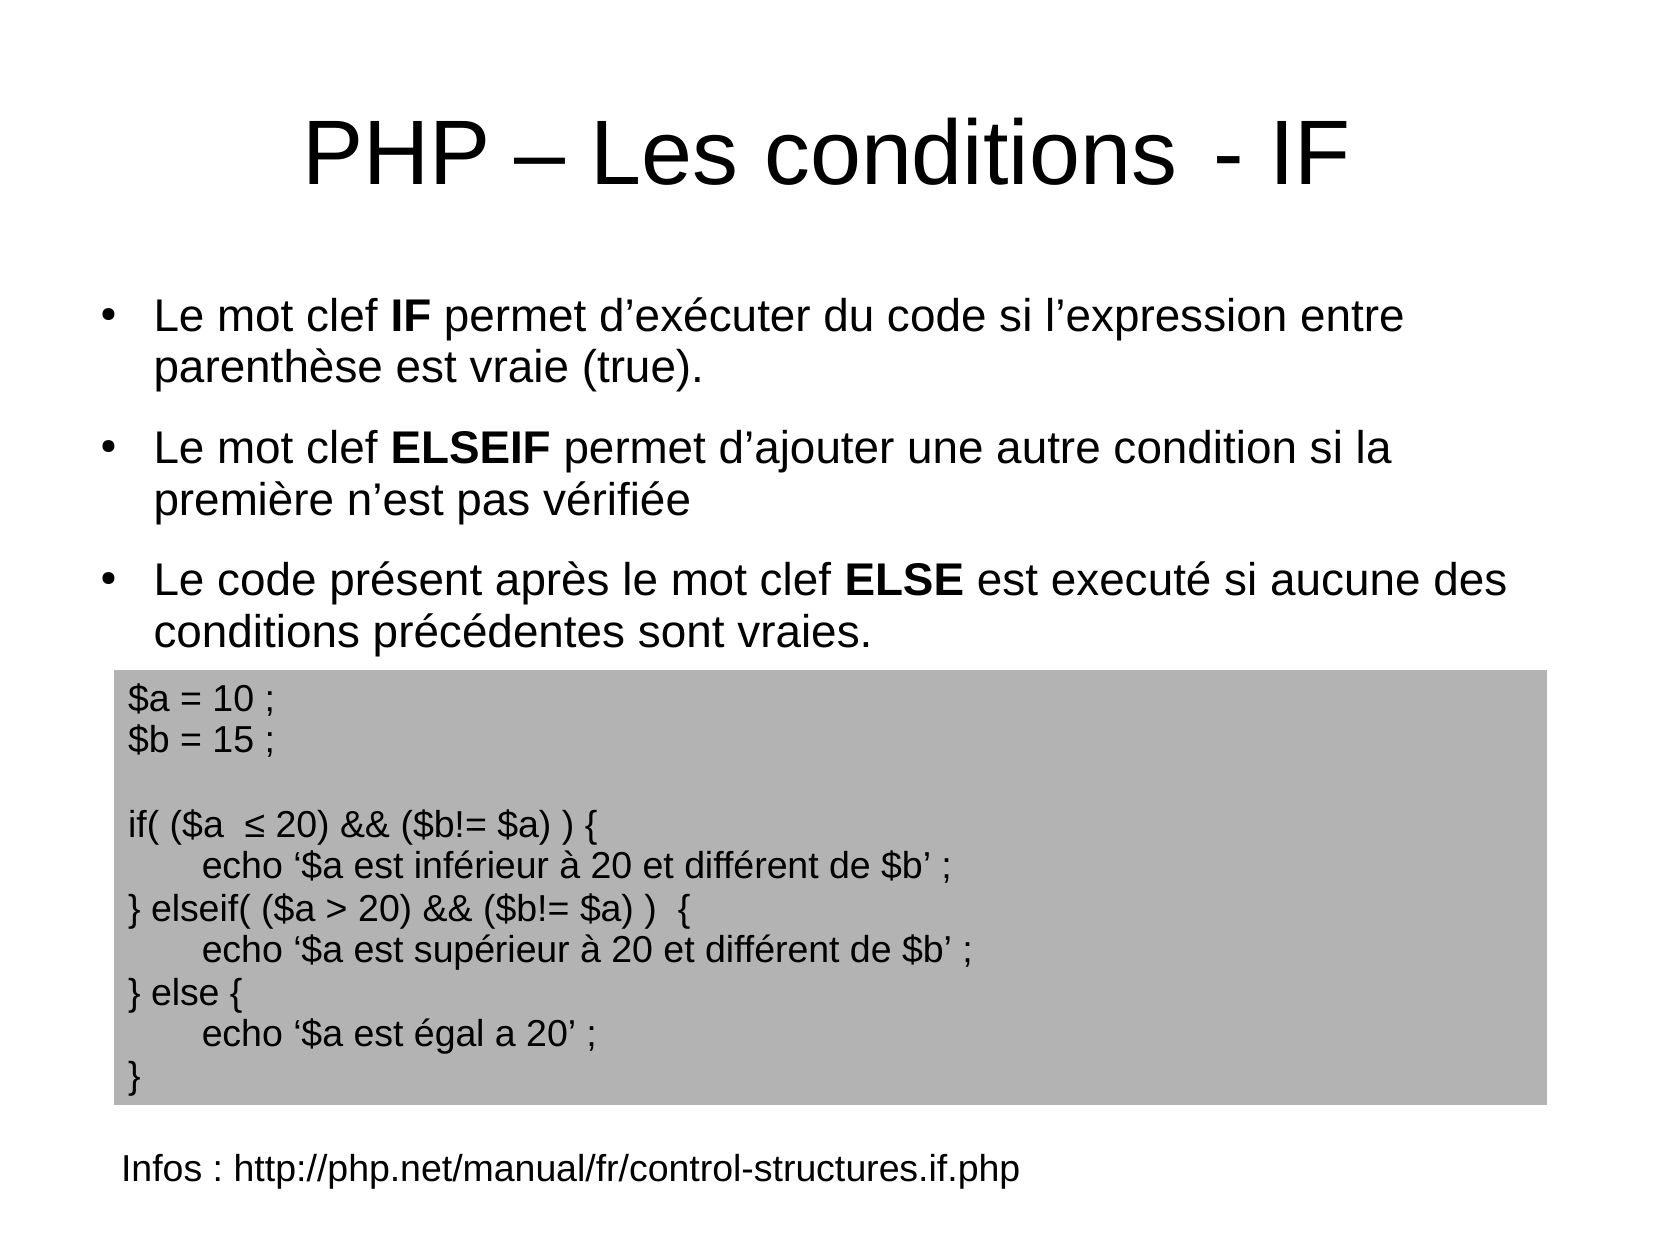

# PHP – Les conditions	 - IF
Le mot clef IF permet d’exécuter du code si l’expression entre parenthèse est vraie (true).
Le mot clef ELSEIF permet d’ajouter une autre condition si la première n’est pas vérifiée
Le code présent après le mot clef ELSE est executé si aucune des conditions précédentes sont vraies.
| $a = 10 ; $b = 15 ; if( ($a  ≤ 20) && ($b!= $a) ) { echo ‘$a est inférieur à 20 et différent de $b’ ; } elseif( ($a > 20) && ($b!= $a) ) { echo ‘$a est supérieur à 20 et différent de $b’ ; } else { echo ‘$a est égal a 20’ ; } |
| --- |
Infos : http://php.net/manual/fr/control-structures.if.php